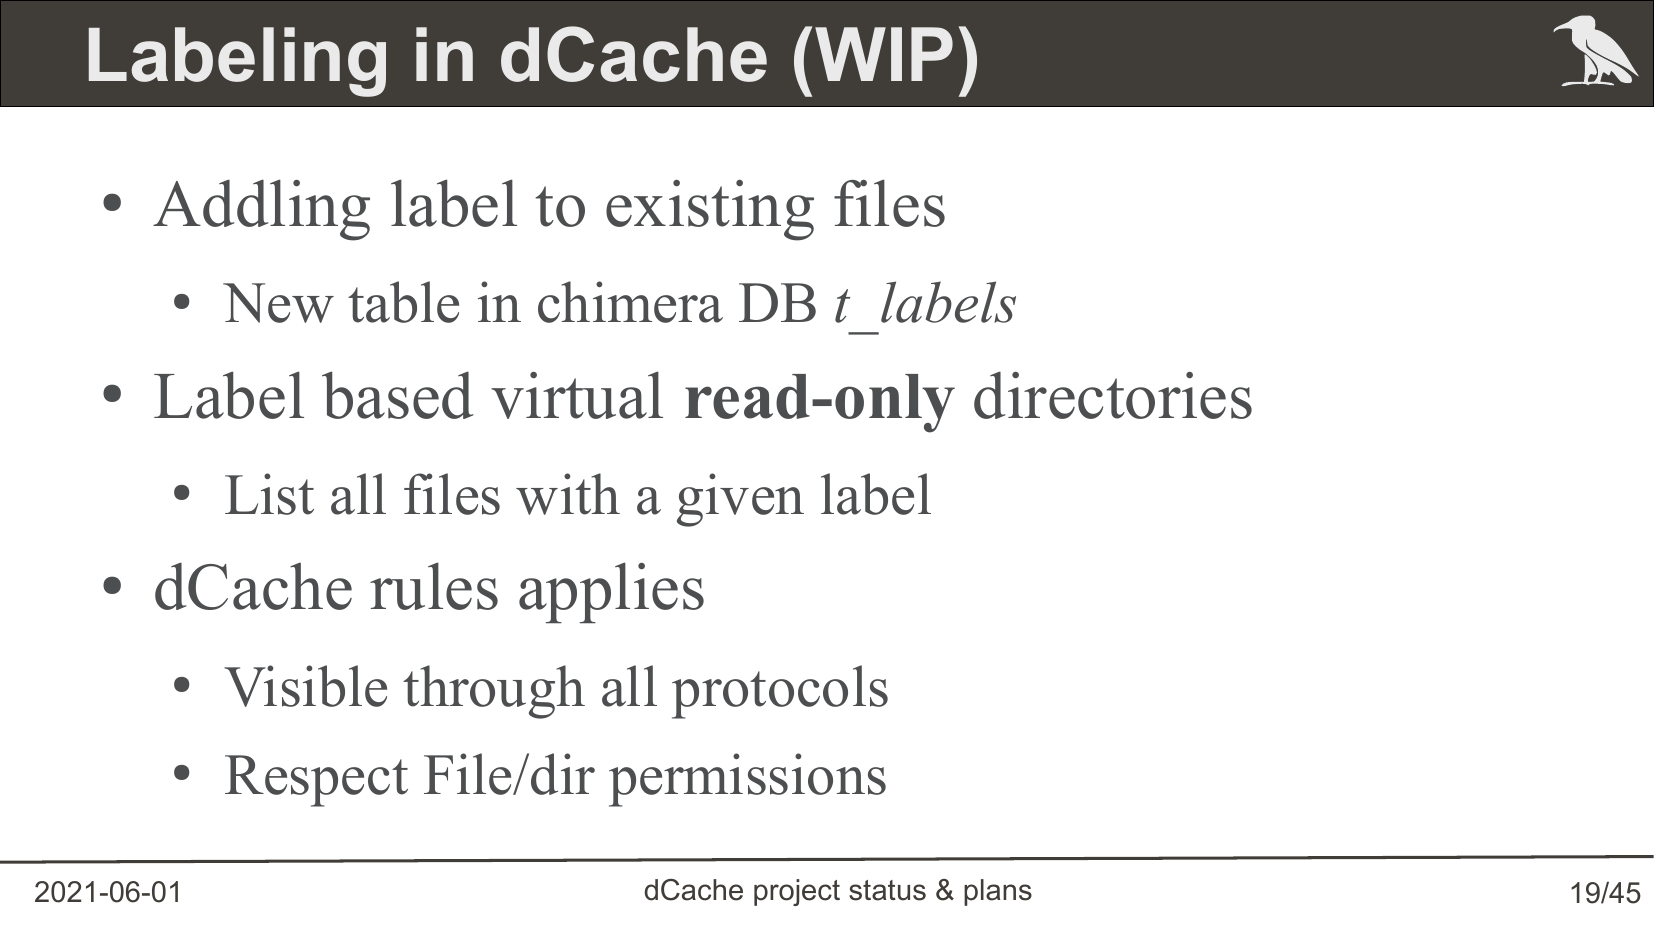

# Labeling in dCache (WIP)
Addling label to existing files
New table in chimera DB t_labels
Label based virtual read-only directories
List all files with a given label
dCache rules applies
Visible through all protocols
Respect File/dir permissions
dCache project status & plans
2021-06-01
19